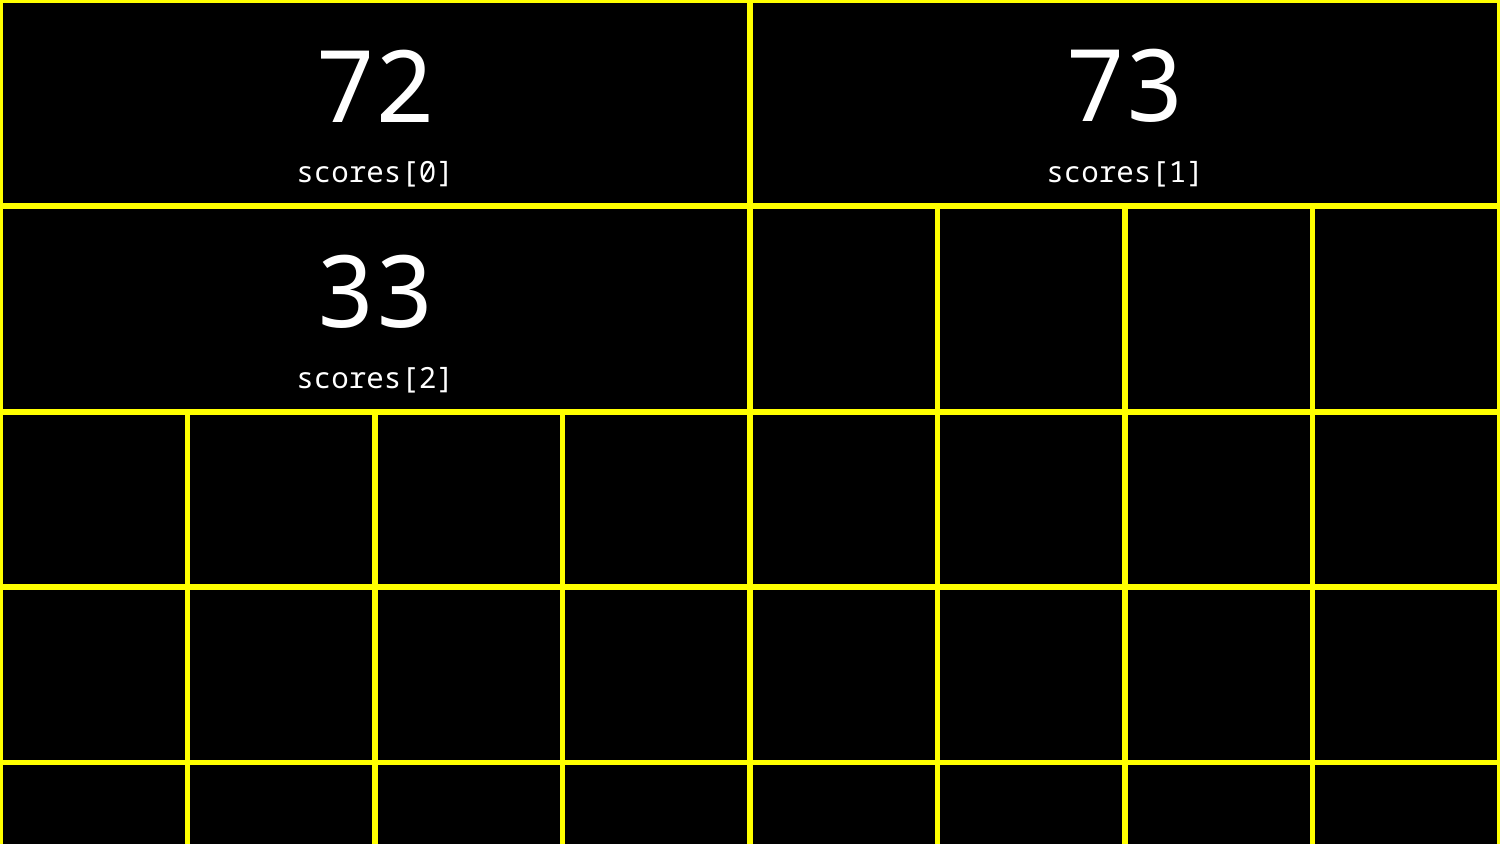

| 72 scores[0] | | | | 73 scores[1] | | | |
| --- | --- | --- | --- | --- | --- | --- | --- |
| 33 scores[2] | | | | | | | |
| | | | | | | | |
| | | | | | | | |
| | | | | | | | |